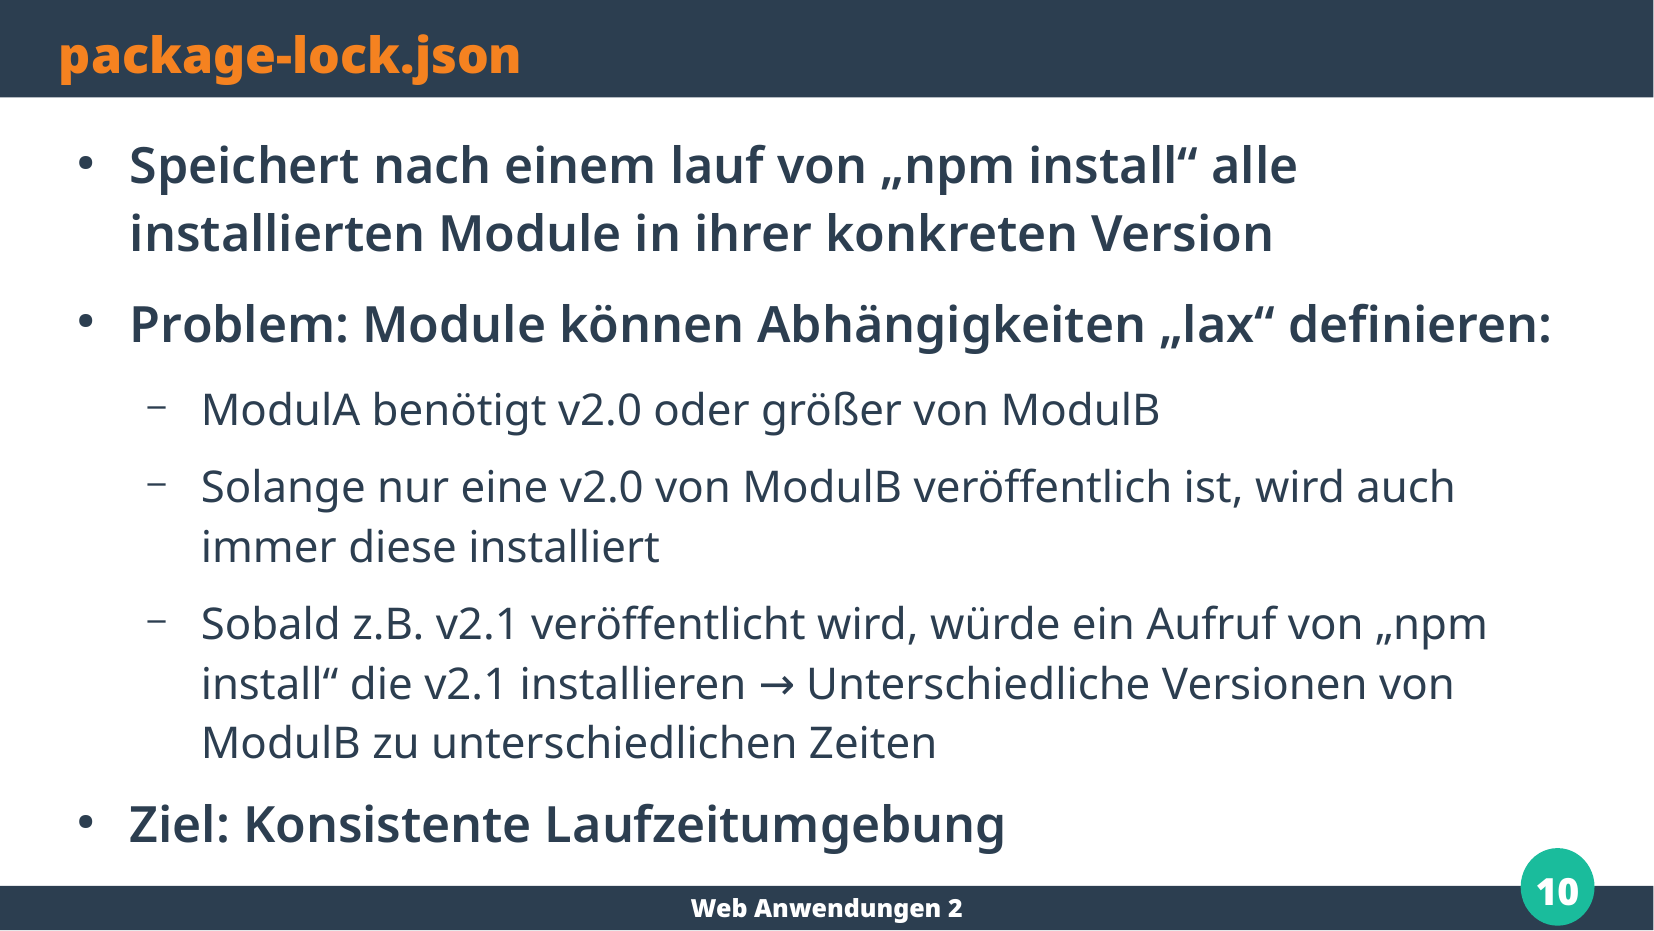

# package-lock.json
Speichert nach einem lauf von „npm install“ alle installierten Module in ihrer konkreten Version
Problem: Module können Abhängigkeiten „lax“ definieren:
ModulA benötigt v2.0 oder größer von ModulB
Solange nur eine v2.0 von ModulB veröffentlich ist, wird auch immer diese installiert
Sobald z.B. v2.1 veröffentlicht wird, würde ein Aufruf von „npm install“ die v2.1 installieren → Unterschiedliche Versionen von ModulB zu unterschiedlichen Zeiten
Ziel: Konsistente Laufzeitumgebung
10